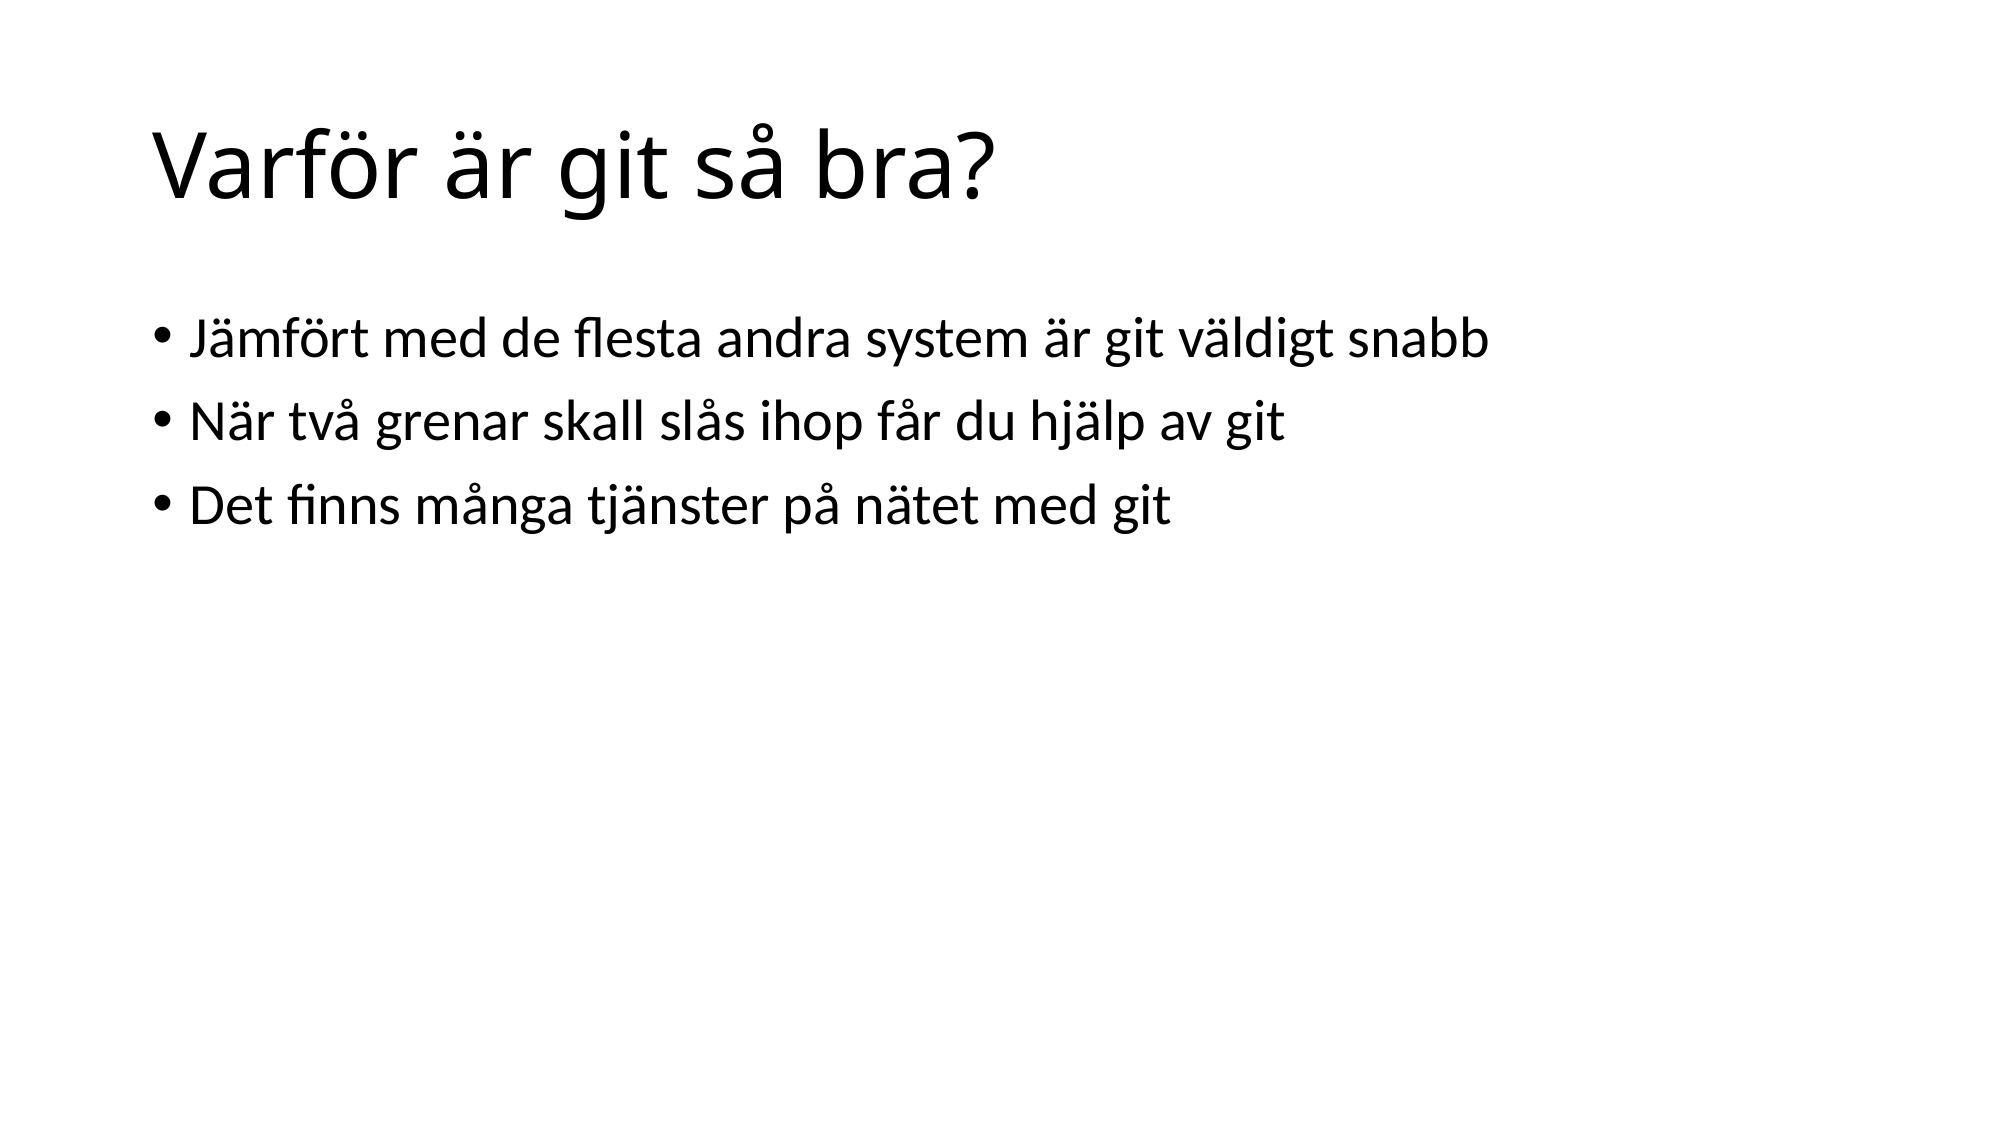

# Varför är git så bra?
Jämfört med de flesta andra system är git väldigt snabb
När två grenar skall slås ihop får du hjälp av git
Det finns många tjänster på nätet med git